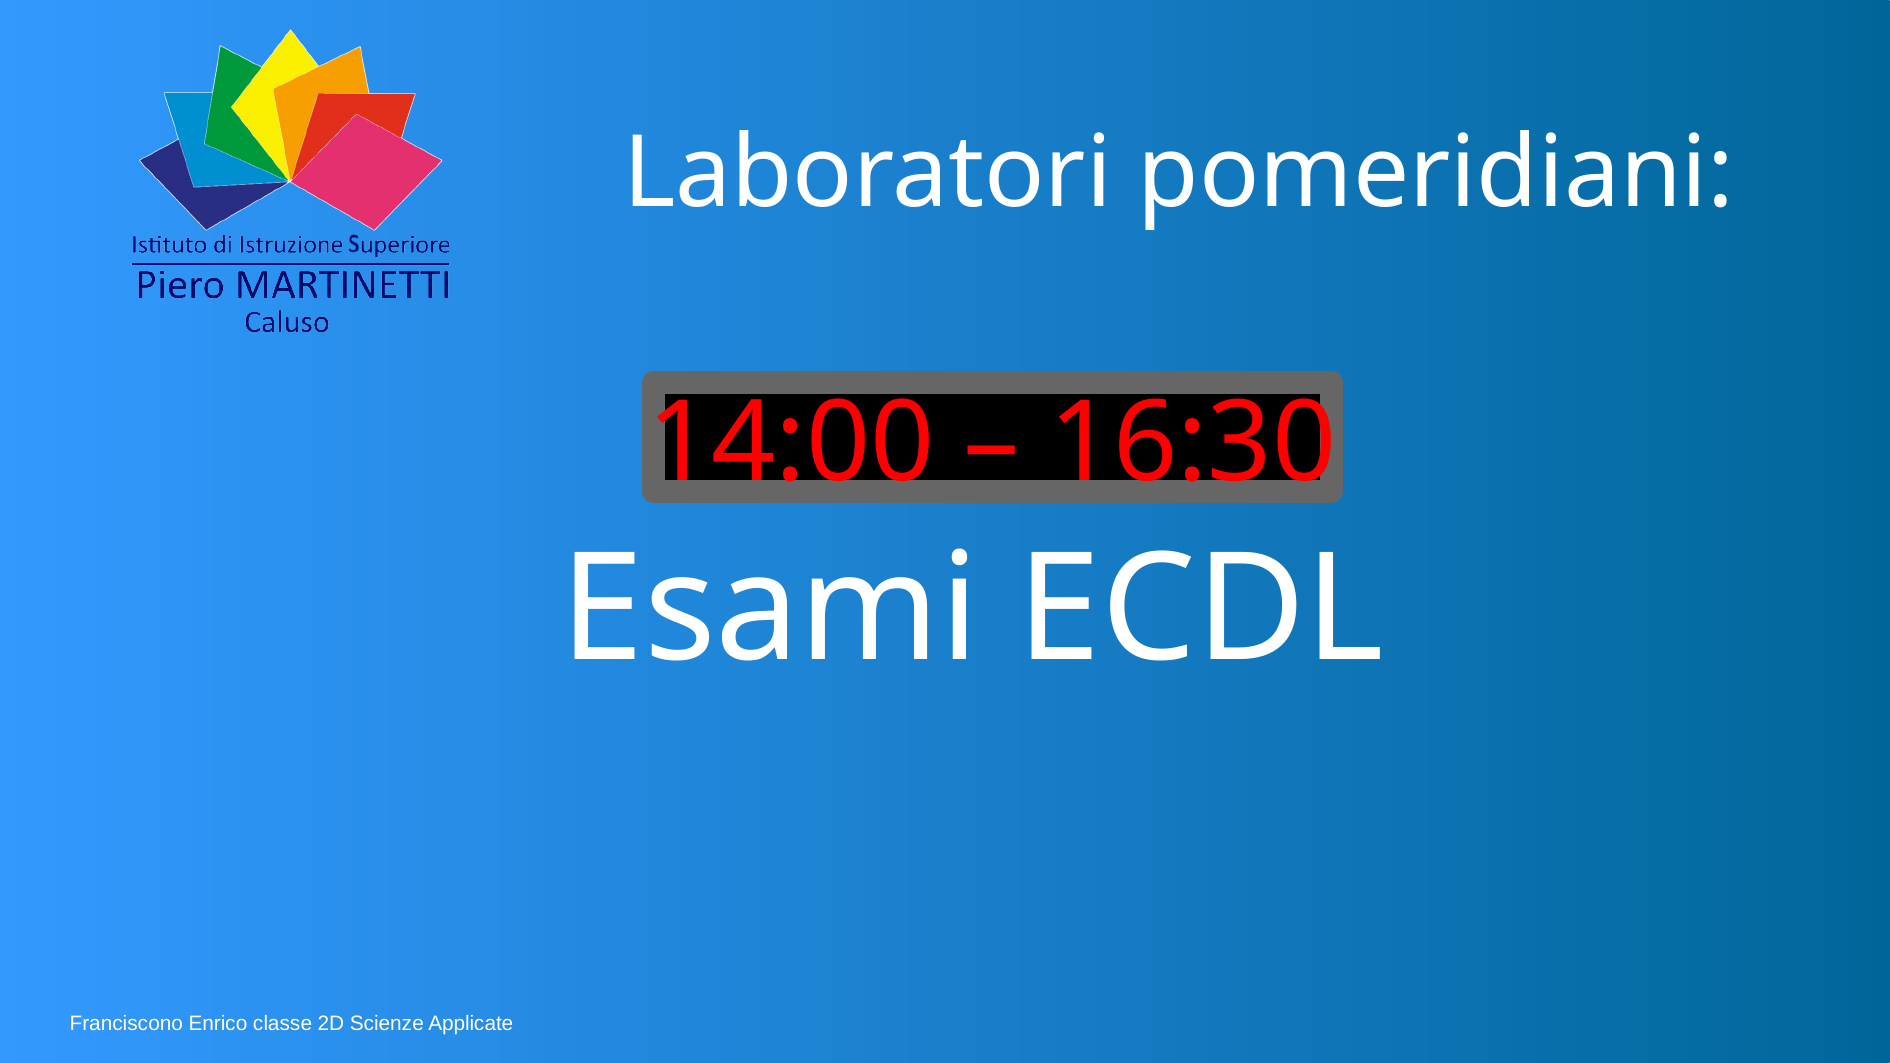

Laboratori pomeridiani:
14:00 – 16:30
Esami ECDL
Franciscono Enrico classe 2D Scienze Applicate